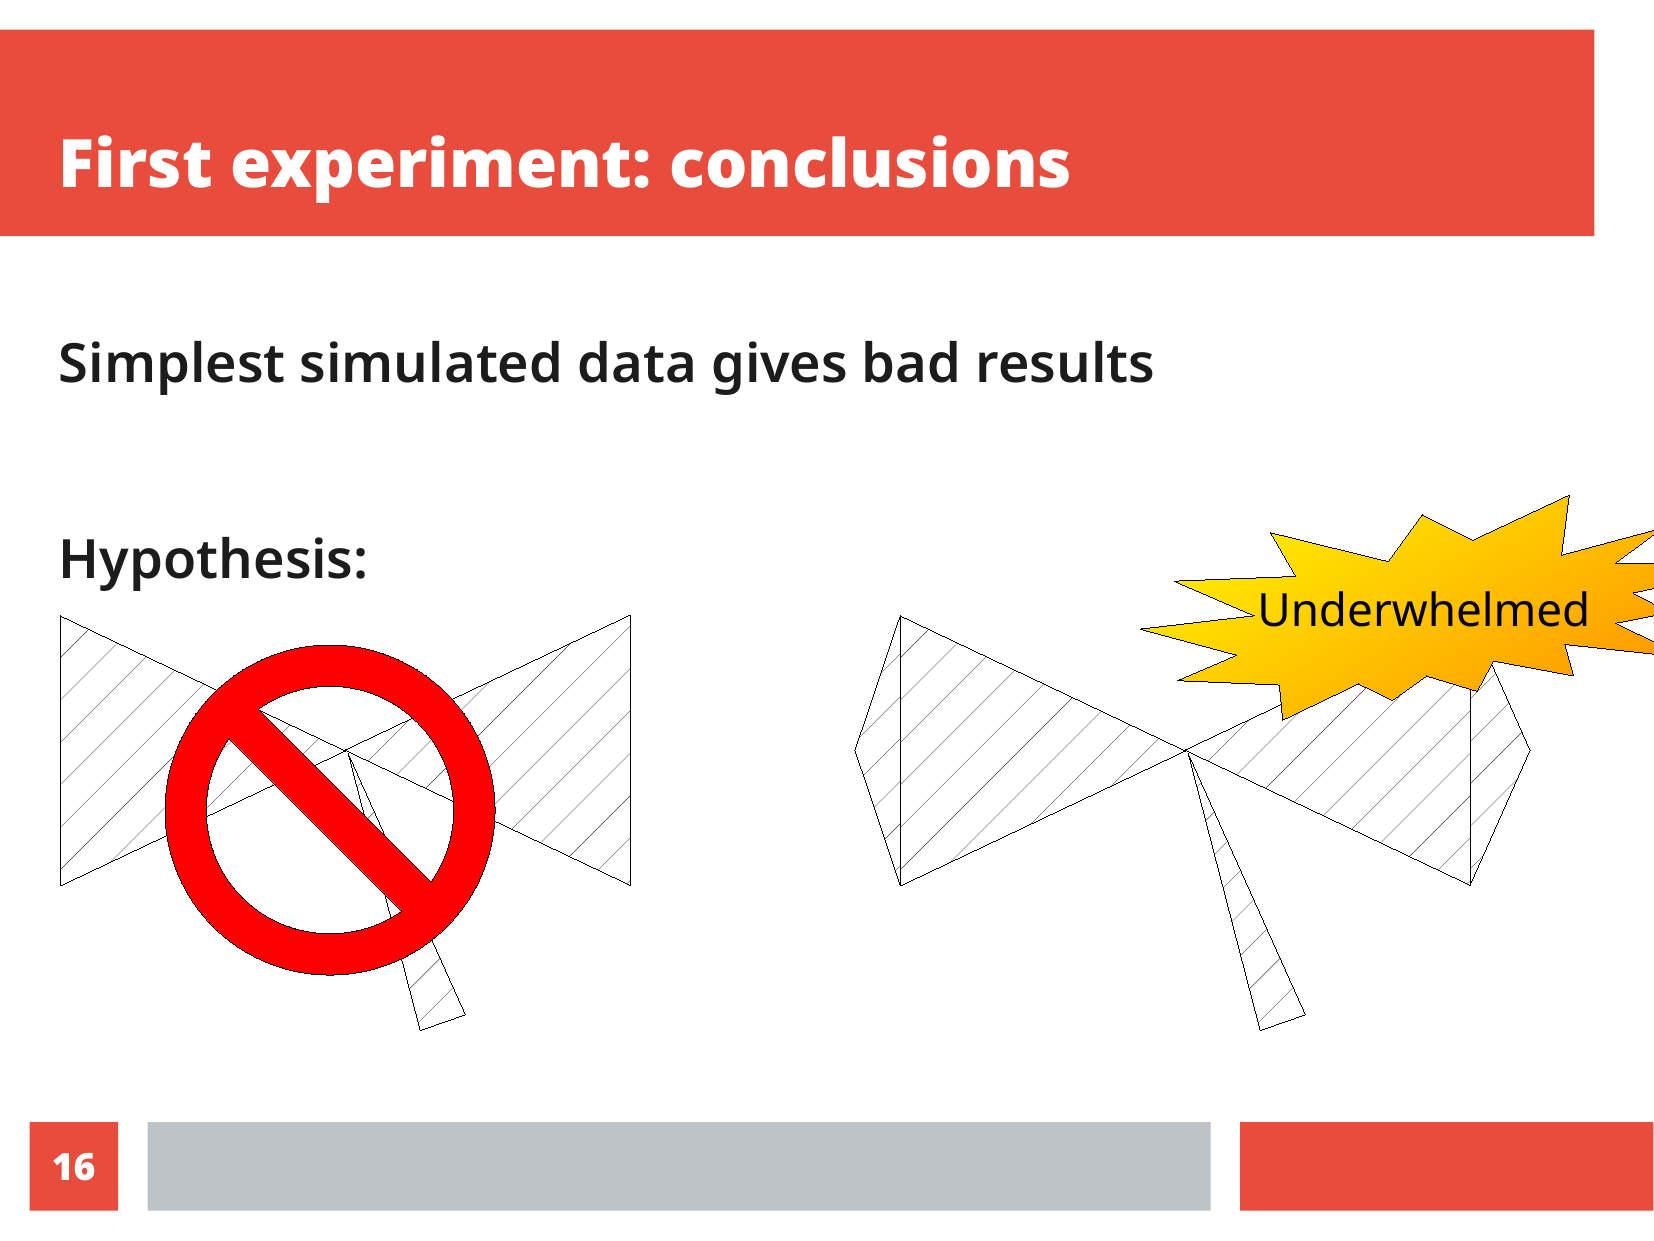

# First experiment: conclusions
Simplest simulated data gives bad results
Hypothesis:
Underwhelmed
16